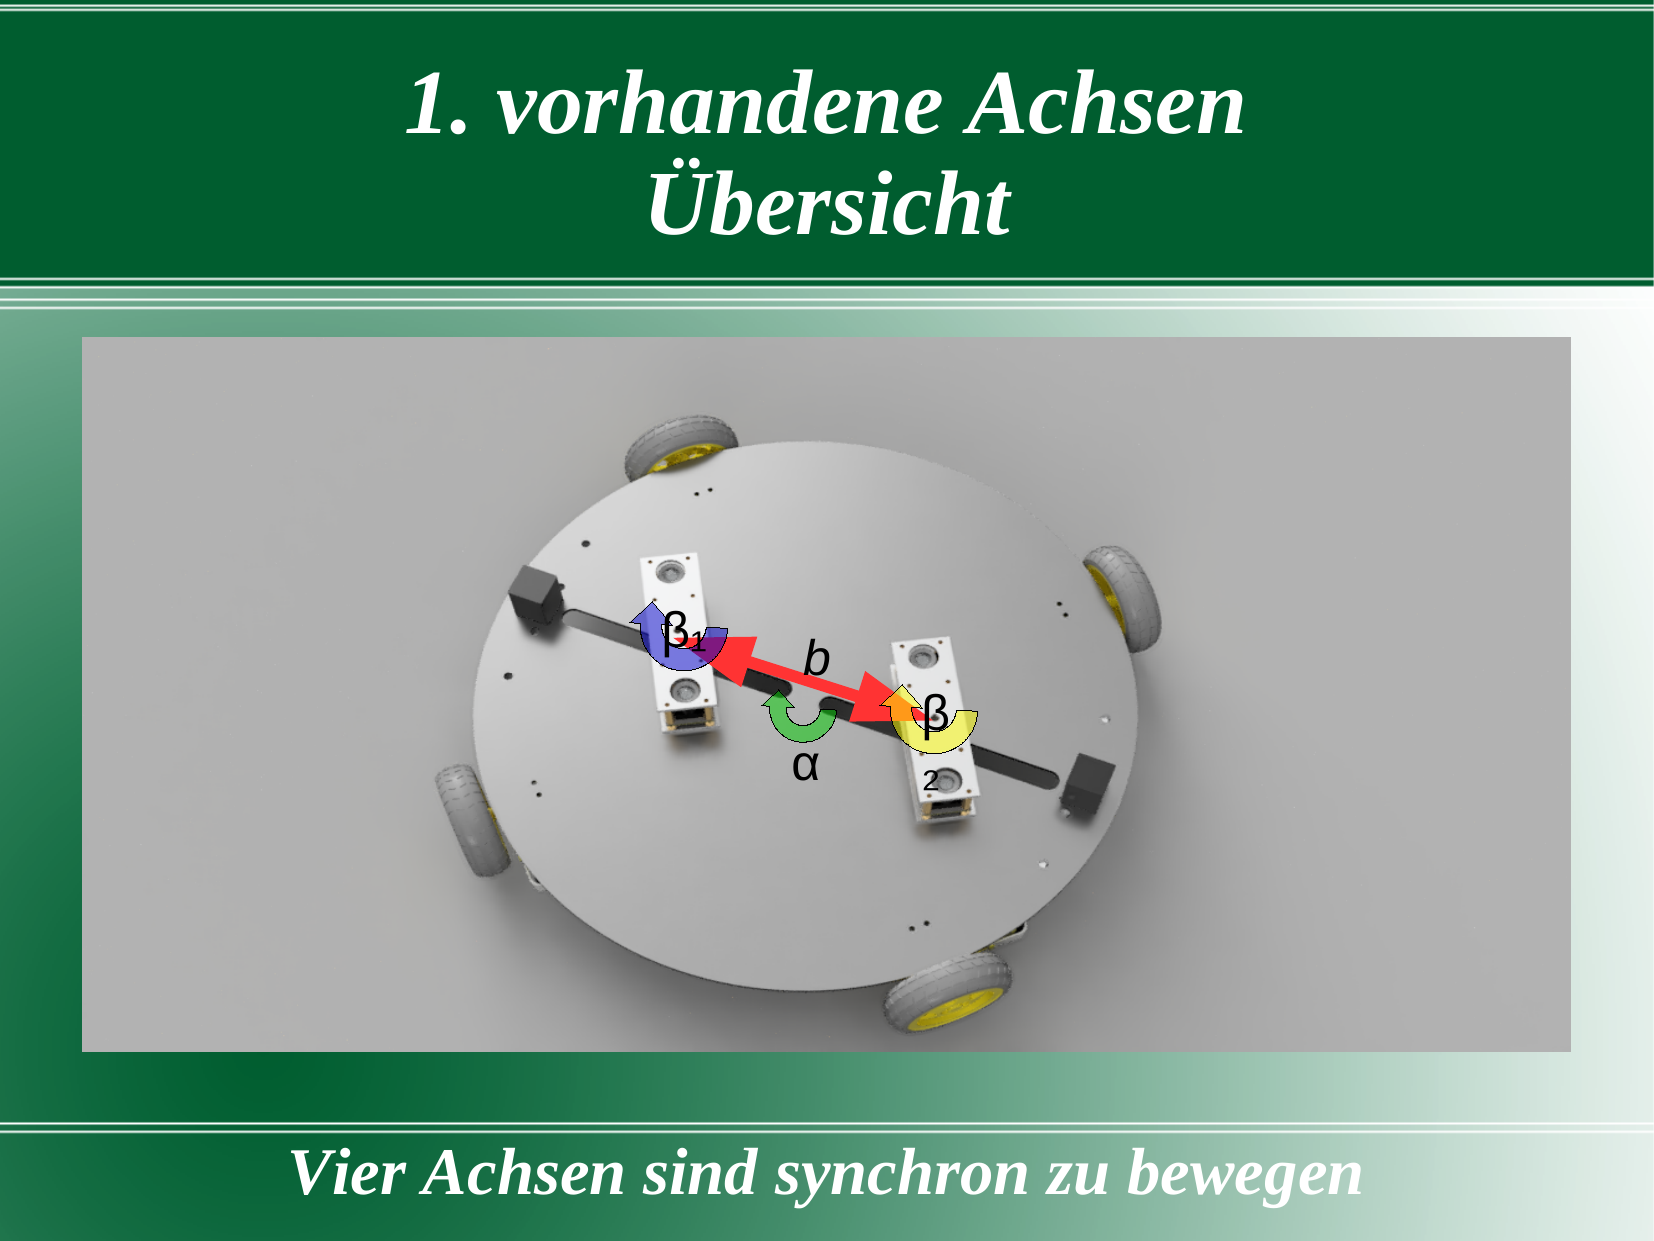

# 1. vorhandene Achsen Übersicht
β₁
b
β₂
α
Vier Achsen sind synchron zu bewegen